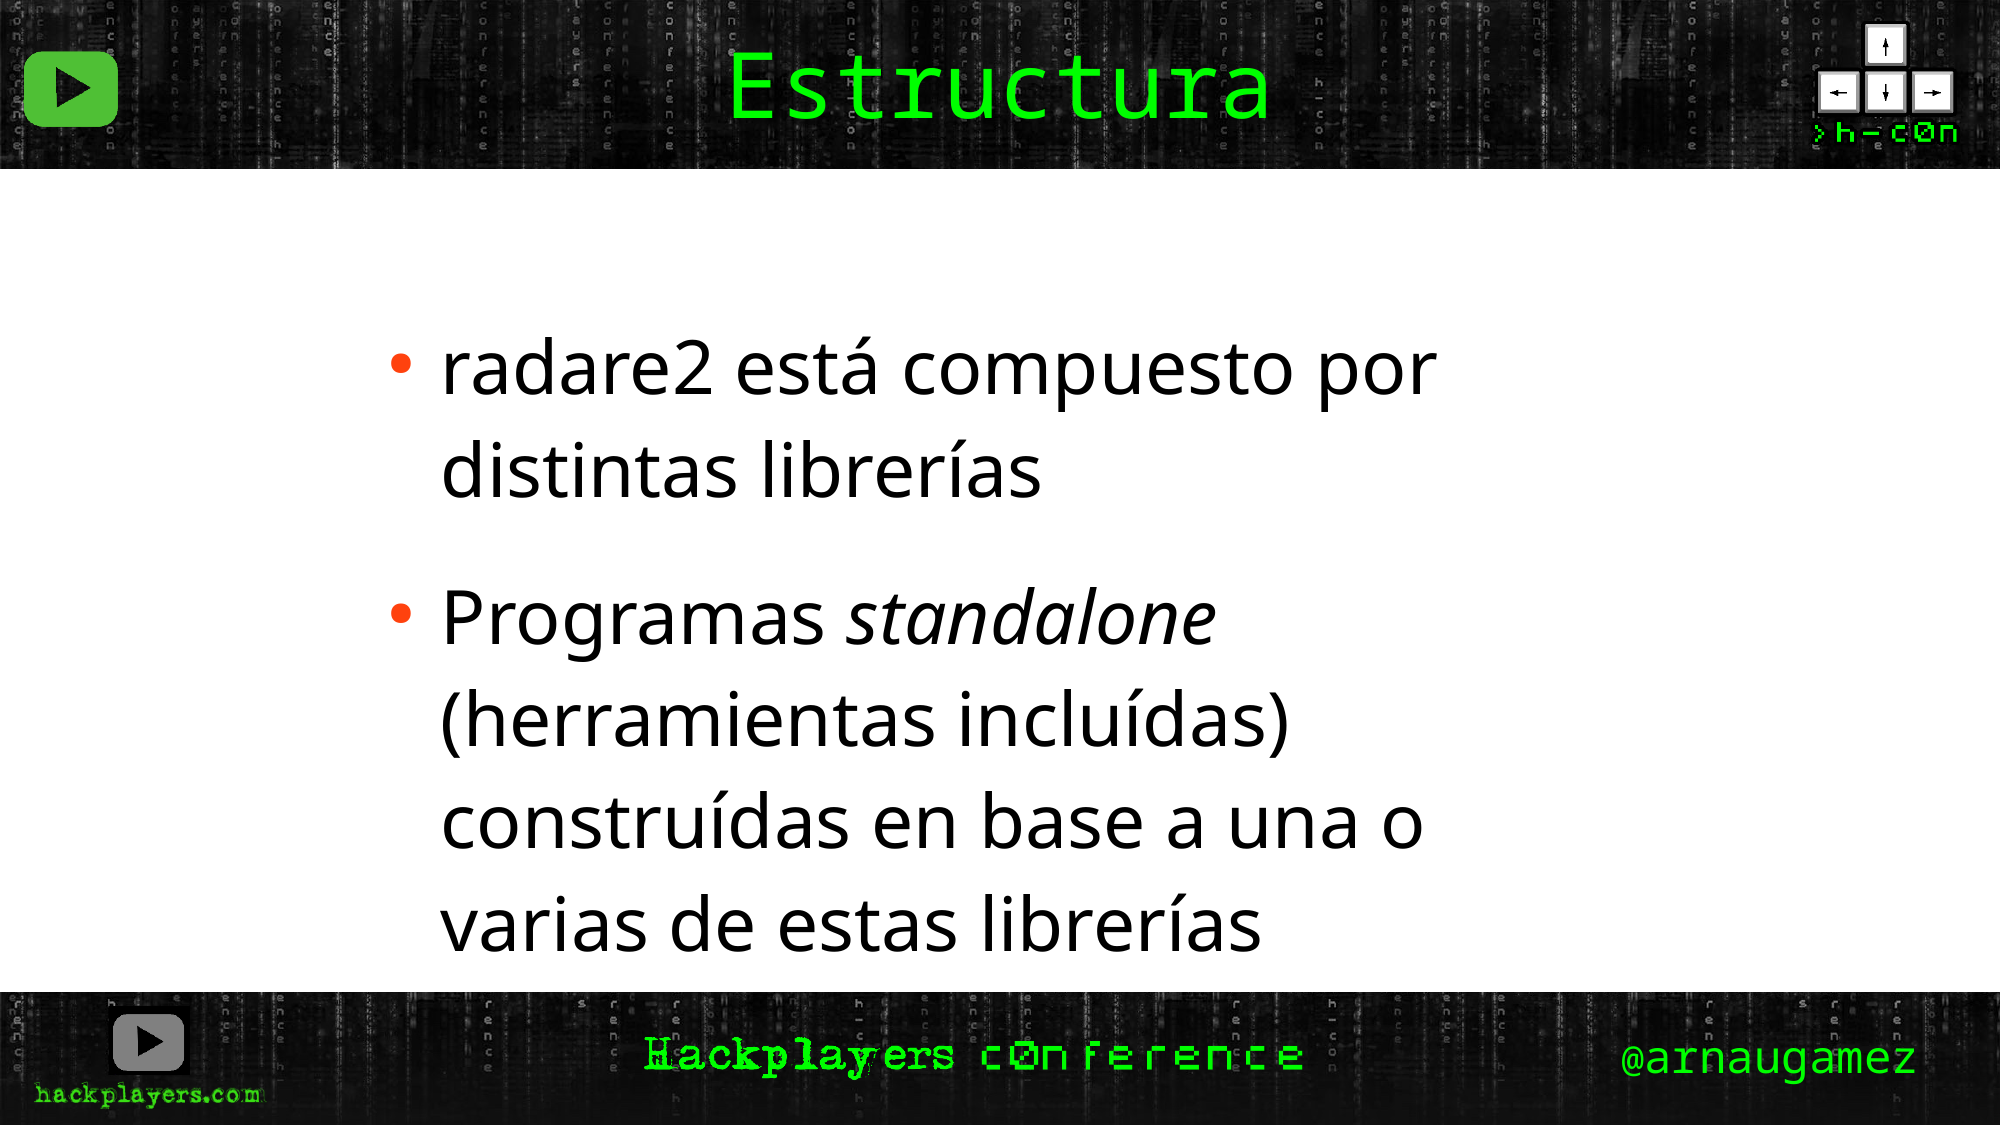

# Estructura
radare2 está compuesto por distintas librerías
Programas standalone (herramientas incluídas) construídas en base a una o varias de estas librerías